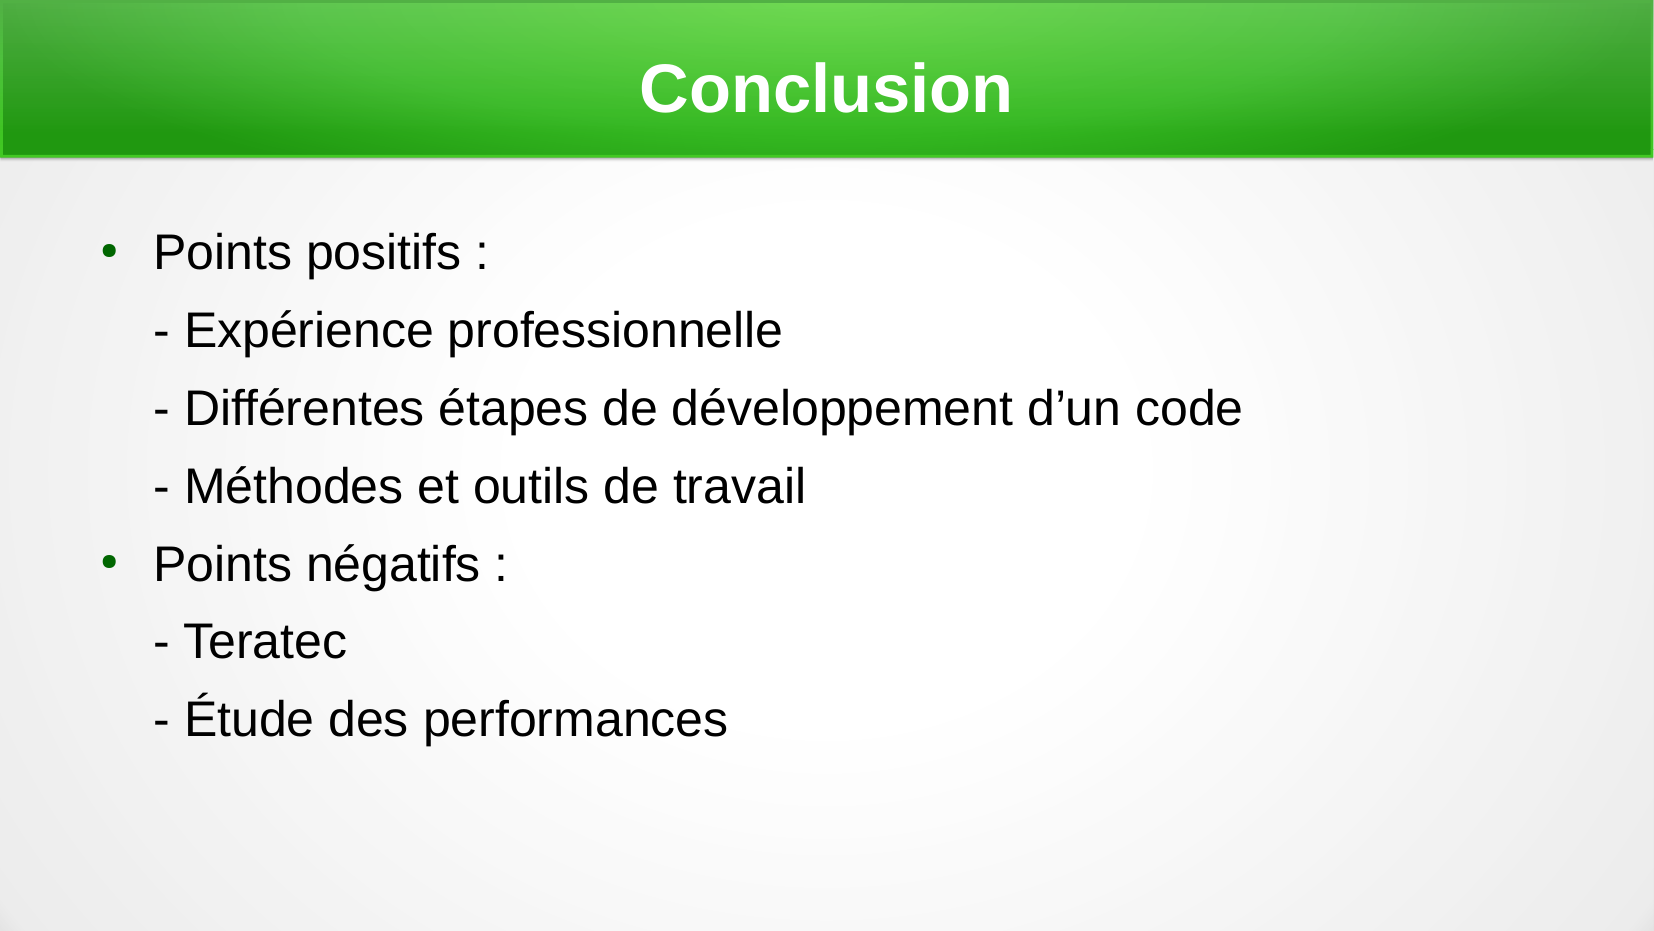

# Conclusion
Points positifs :
- Expérience professionnelle
- Différentes étapes de développement d’un code
- Méthodes et outils de travail
Points négatifs :
- Teratec
- Étude des performances